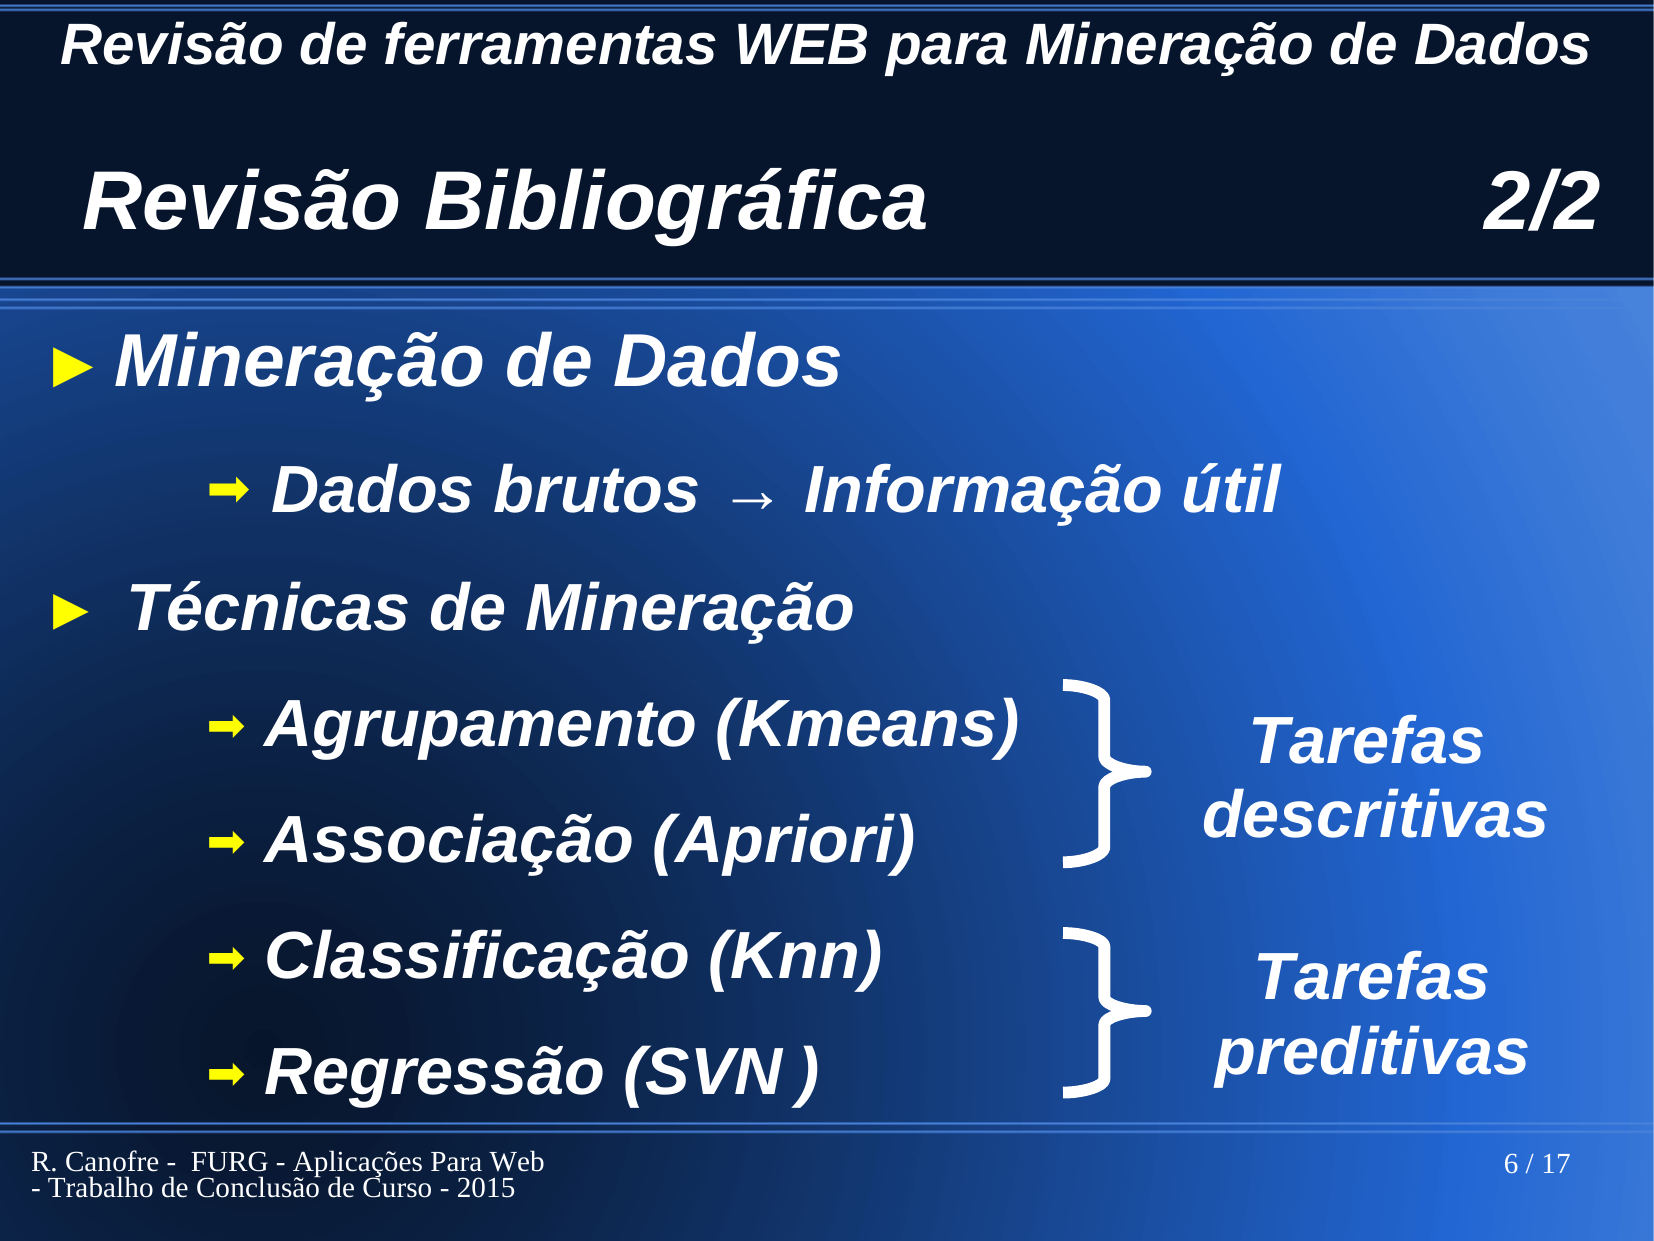

Revisão de ferramentas WEB para Mineração de Dados
Revisão Bibliográfica 2/2
# Mineração de Dados
 Dados brutos → Informação útil
 Técnicas de Mineração
 Agrupamento (Kmeans)
 Associação (Apriori)
 Classificação (Knn)
 Regressão (SVN	)
Tarefas
 descritivas
 Tarefas
preditivas
R. Canofre - FURG - Aplicações Para Web - Trabalho de Conclusão de Curso - 2015
6